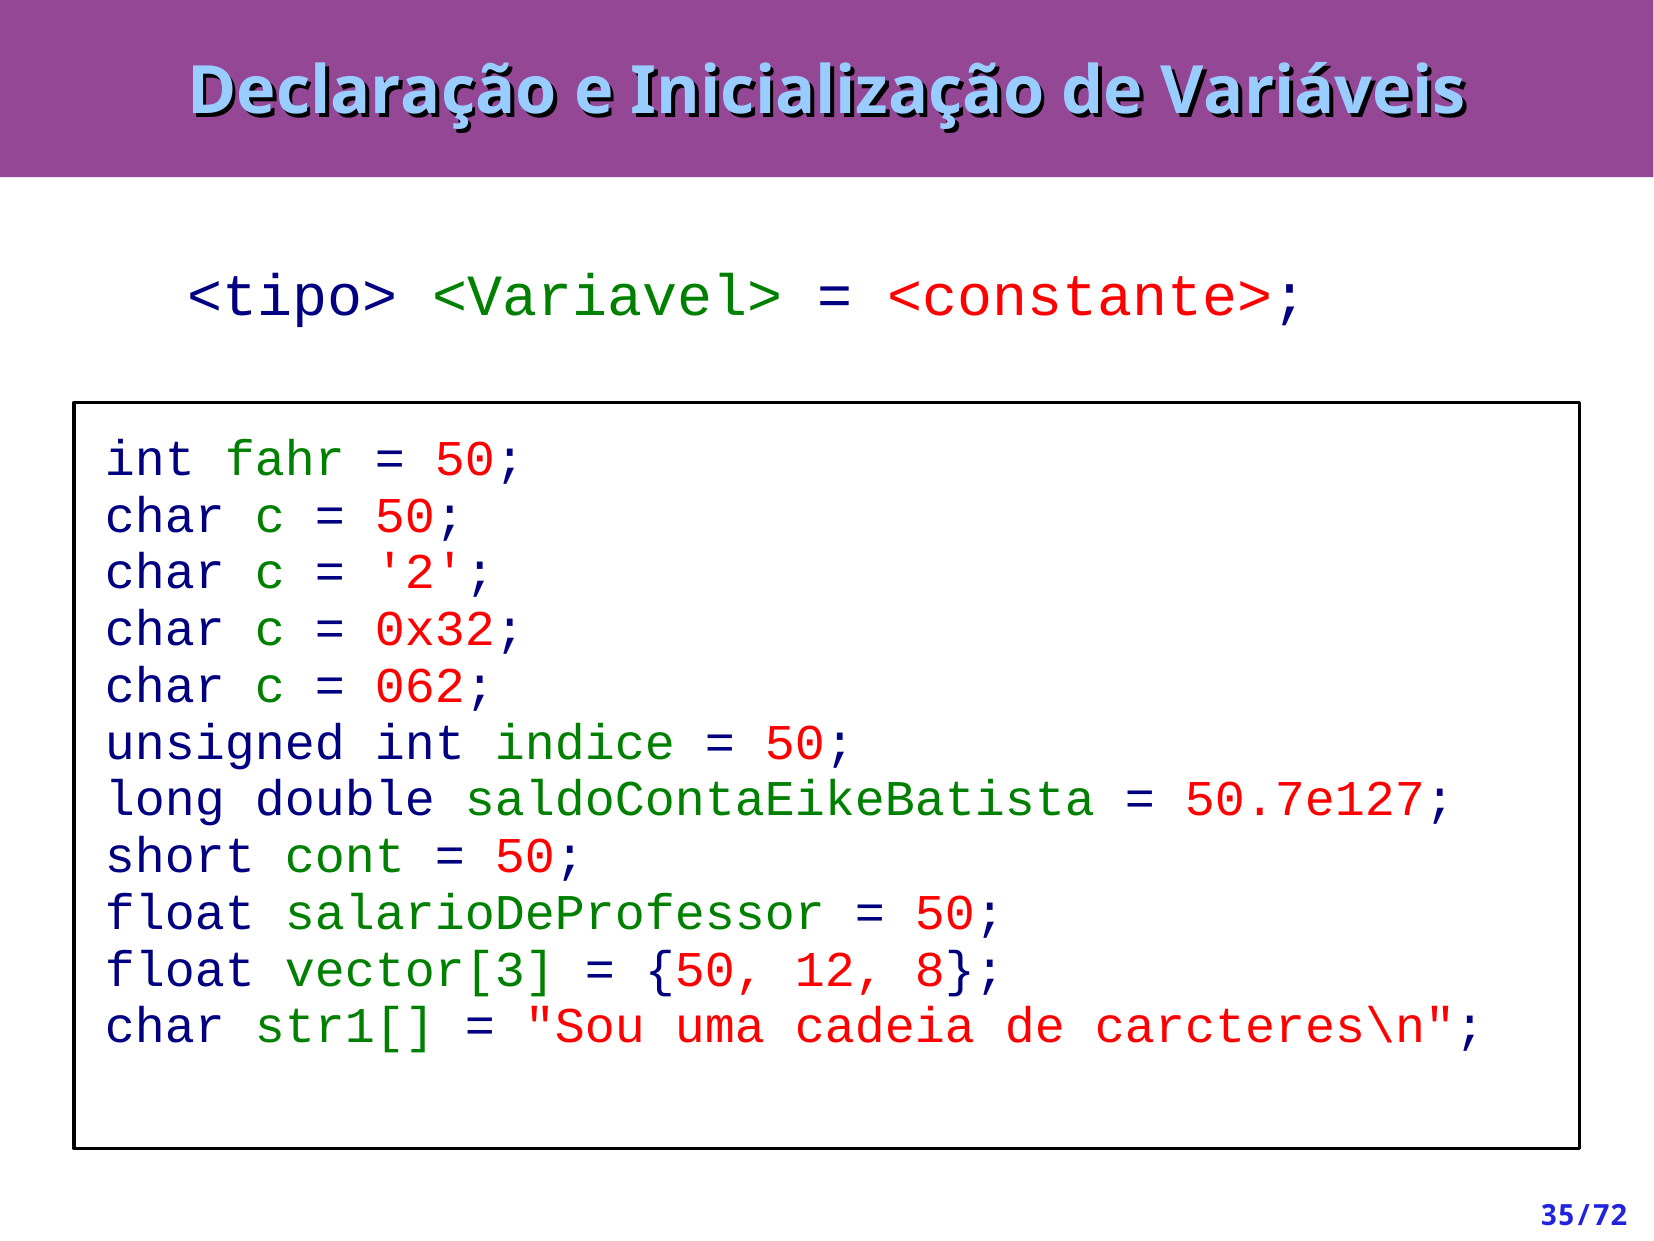

# Declaração e Inicialização de Variáveis
<tipo> <Variavel> = <constante>;
int fahr = 50;
char c = 50;
char c = '2';
char c = 0x32;
char c = 062;
unsigned int indice = 50;
long double saldoContaEikeBatista = 50.7e127;
short cont = 50;
float salarioDeProfessor = 50;
float vector[3] = {50, 12, 8};
char str1[] = "Sou uma cadeia de carcteres\n";
35